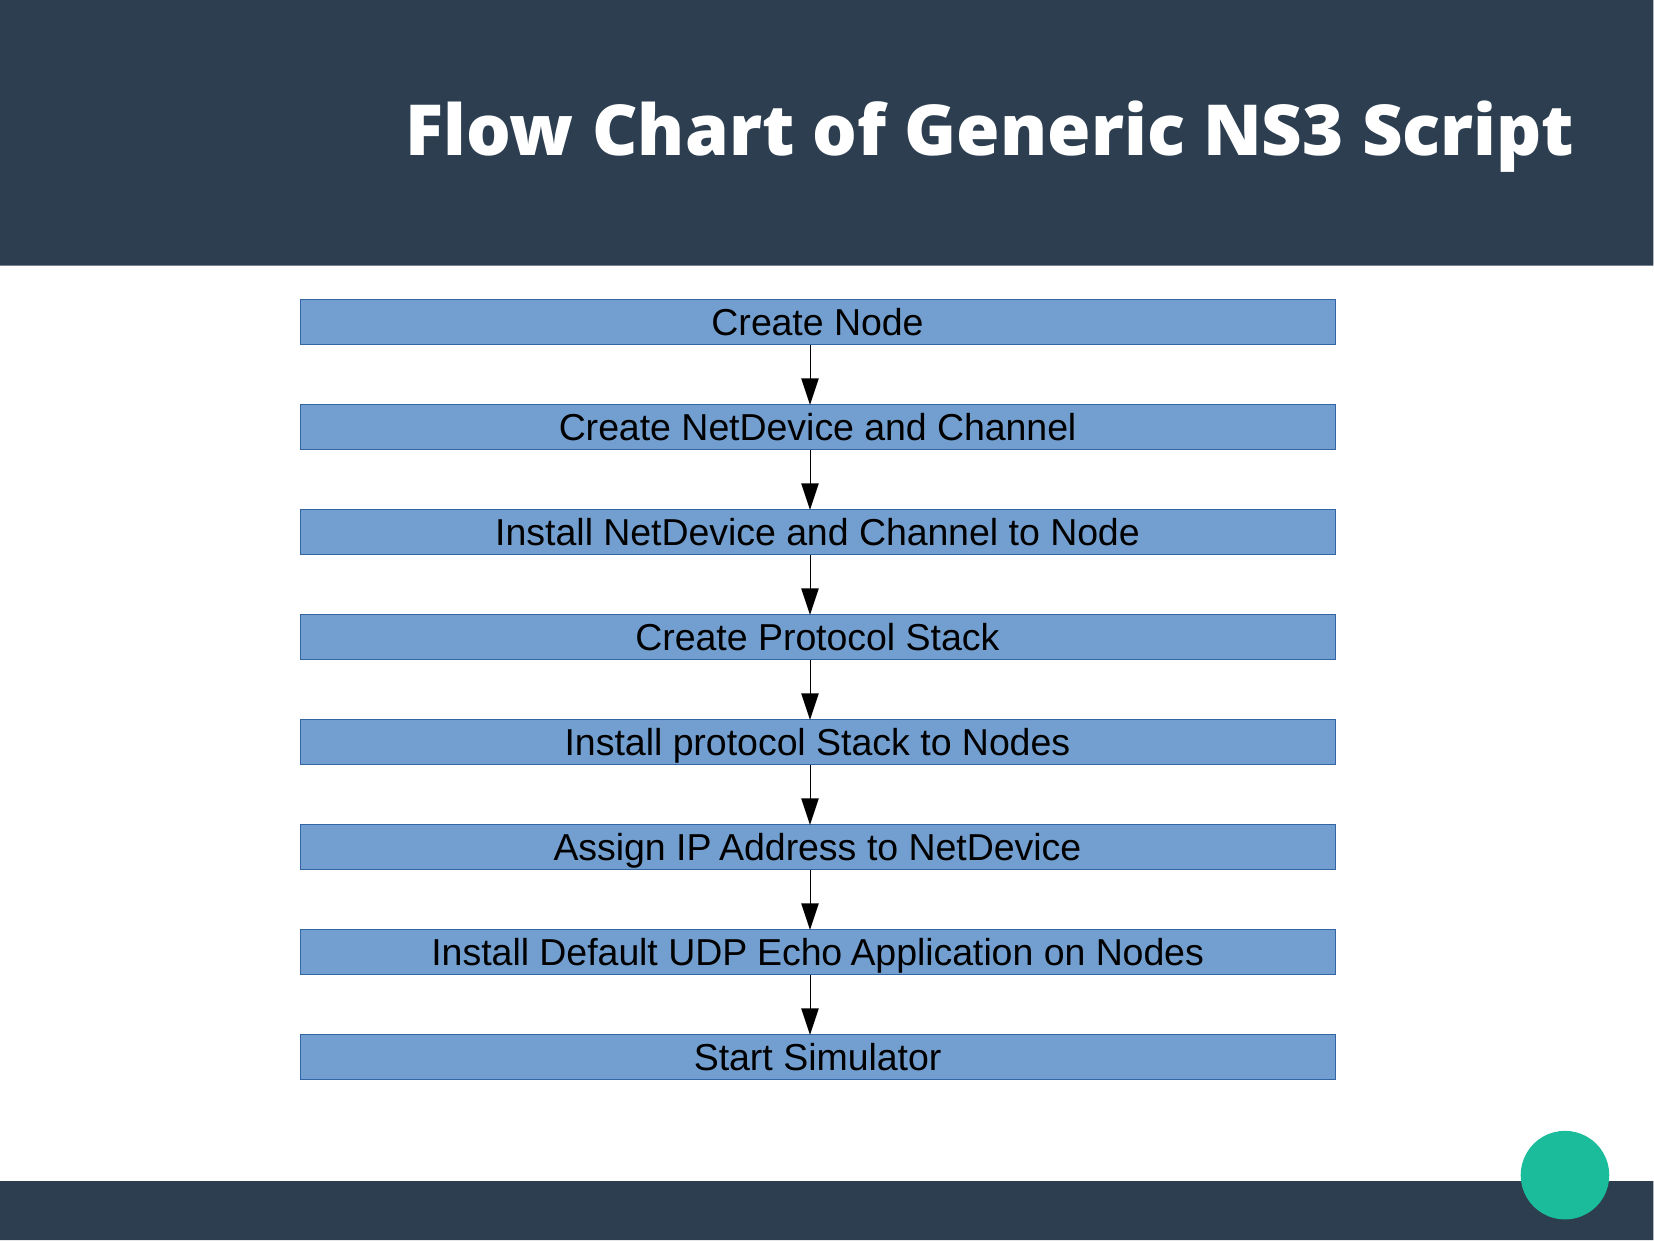

# Flow Chart of Generic NS3 Script
Create Node
Create NetDevice and Channel
Install NetDevice and Channel to Node
Create Protocol Stack
Install protocol Stack to Nodes
Assign IP Address to NetDevice
Install Default UDP Echo Application on Nodes
Start Simulator